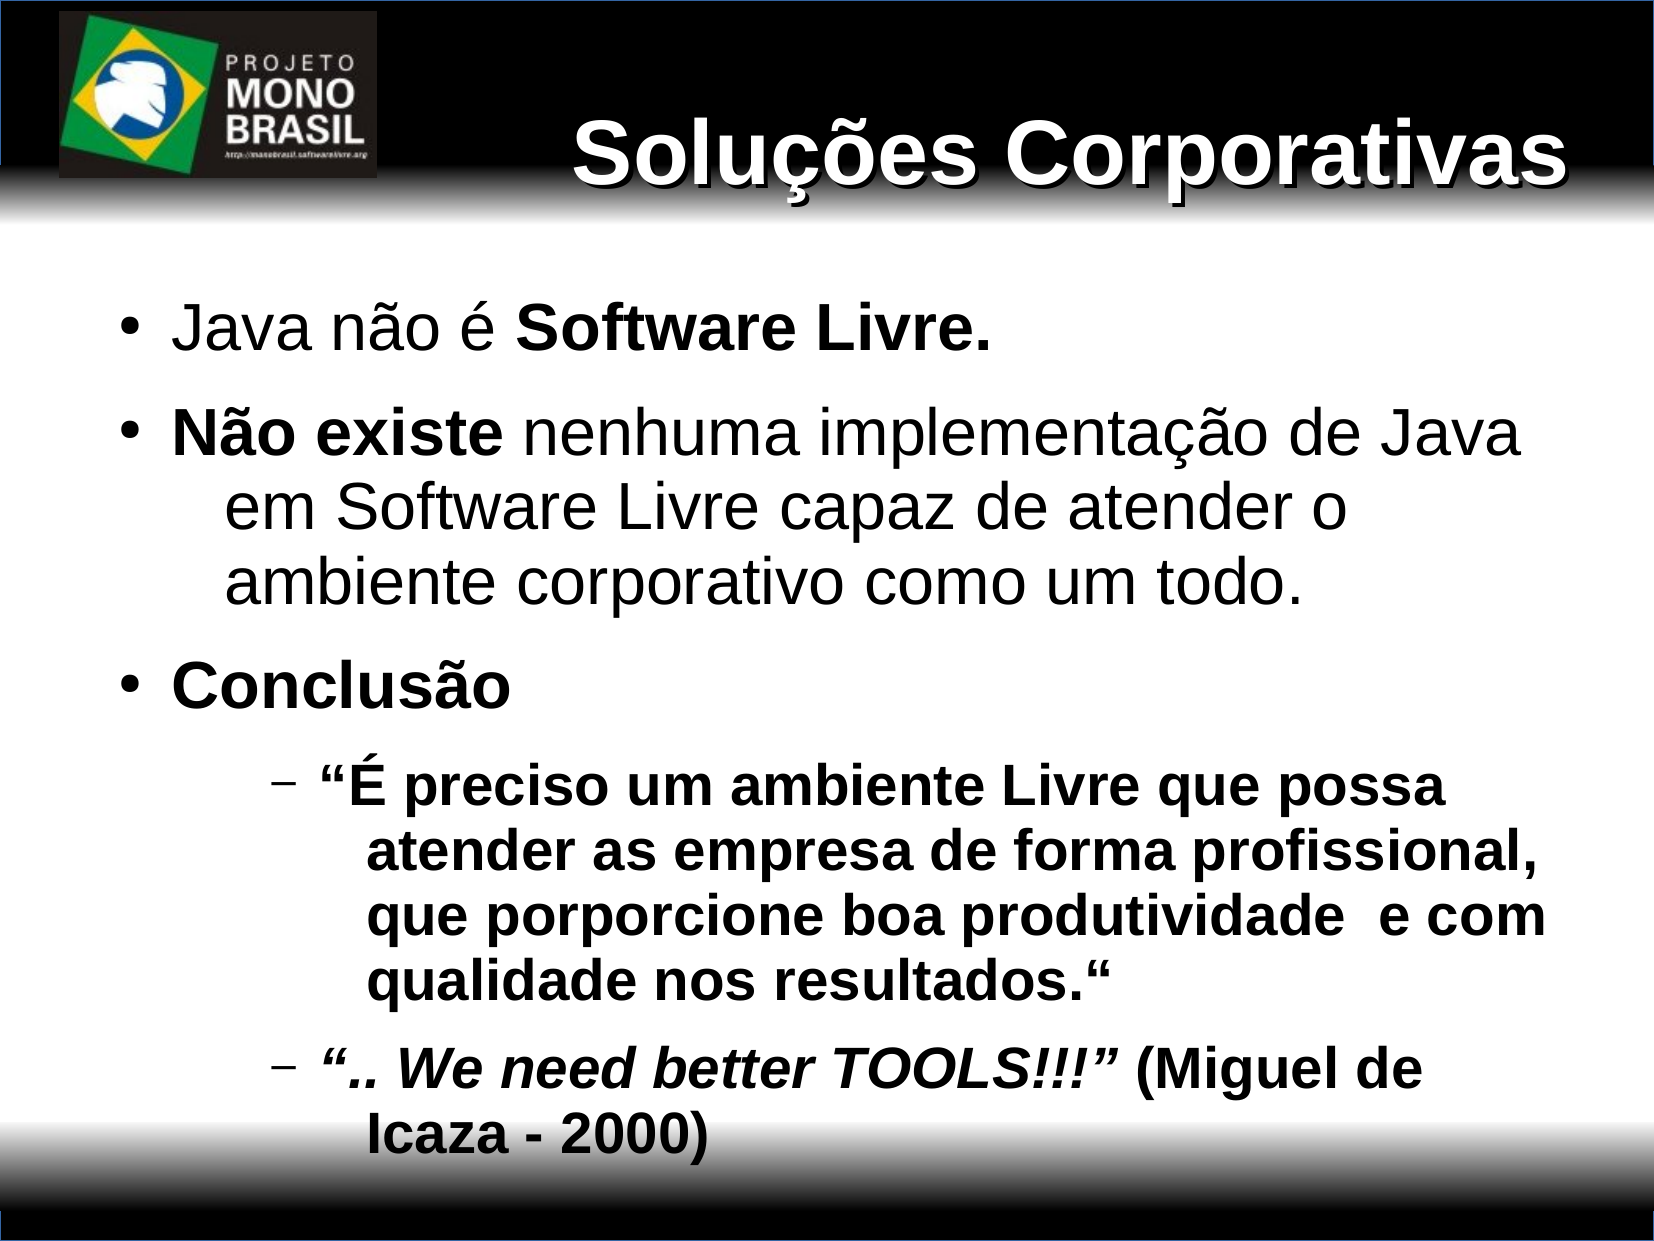

# Soluções Corporativas
Java não é Software Livre.
Não existe nenhuma implementação de Java em Software Livre capaz de atender o ambiente corporativo como um todo.
Conclusão
“É preciso um ambiente Livre que possa atender as empresa de forma profissional, que porporcione boa produtividade e com qualidade nos resultados.“
“.. We need better TOOLS!!!” (Miguel de Icaza - 2000)